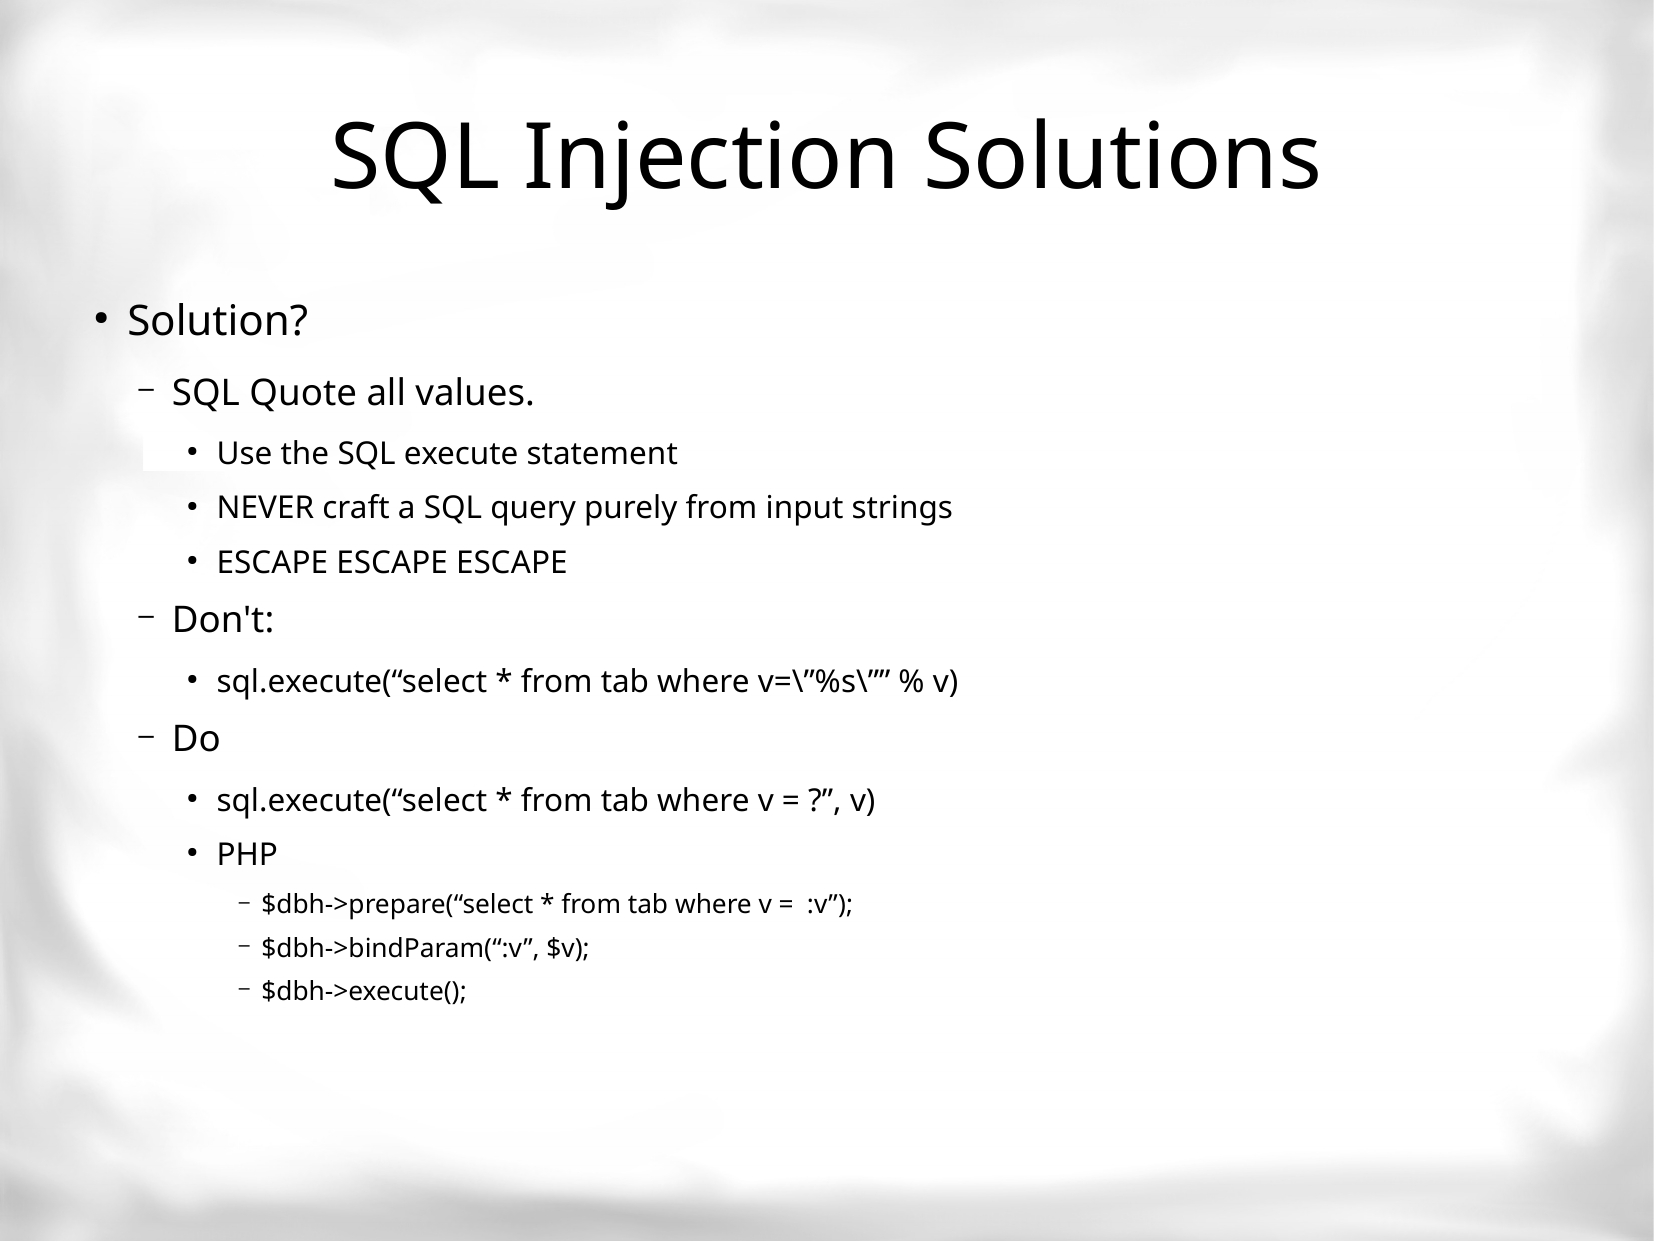

# SQL Injection Solutions
Solution?
SQL Quote all values.
Use the SQL execute statement
NEVER craft a SQL query purely from input strings
ESCAPE ESCAPE ESCAPE
Don't:
sql.execute(“select * from tab where v=\”%s\”” % v)
Do
sql.execute(“select * from tab where v = ?”, v)
PHP
$dbh->prepare(“select * from tab where v = :v”);
$dbh->bindParam(“:v”, $v);
$dbh->execute();